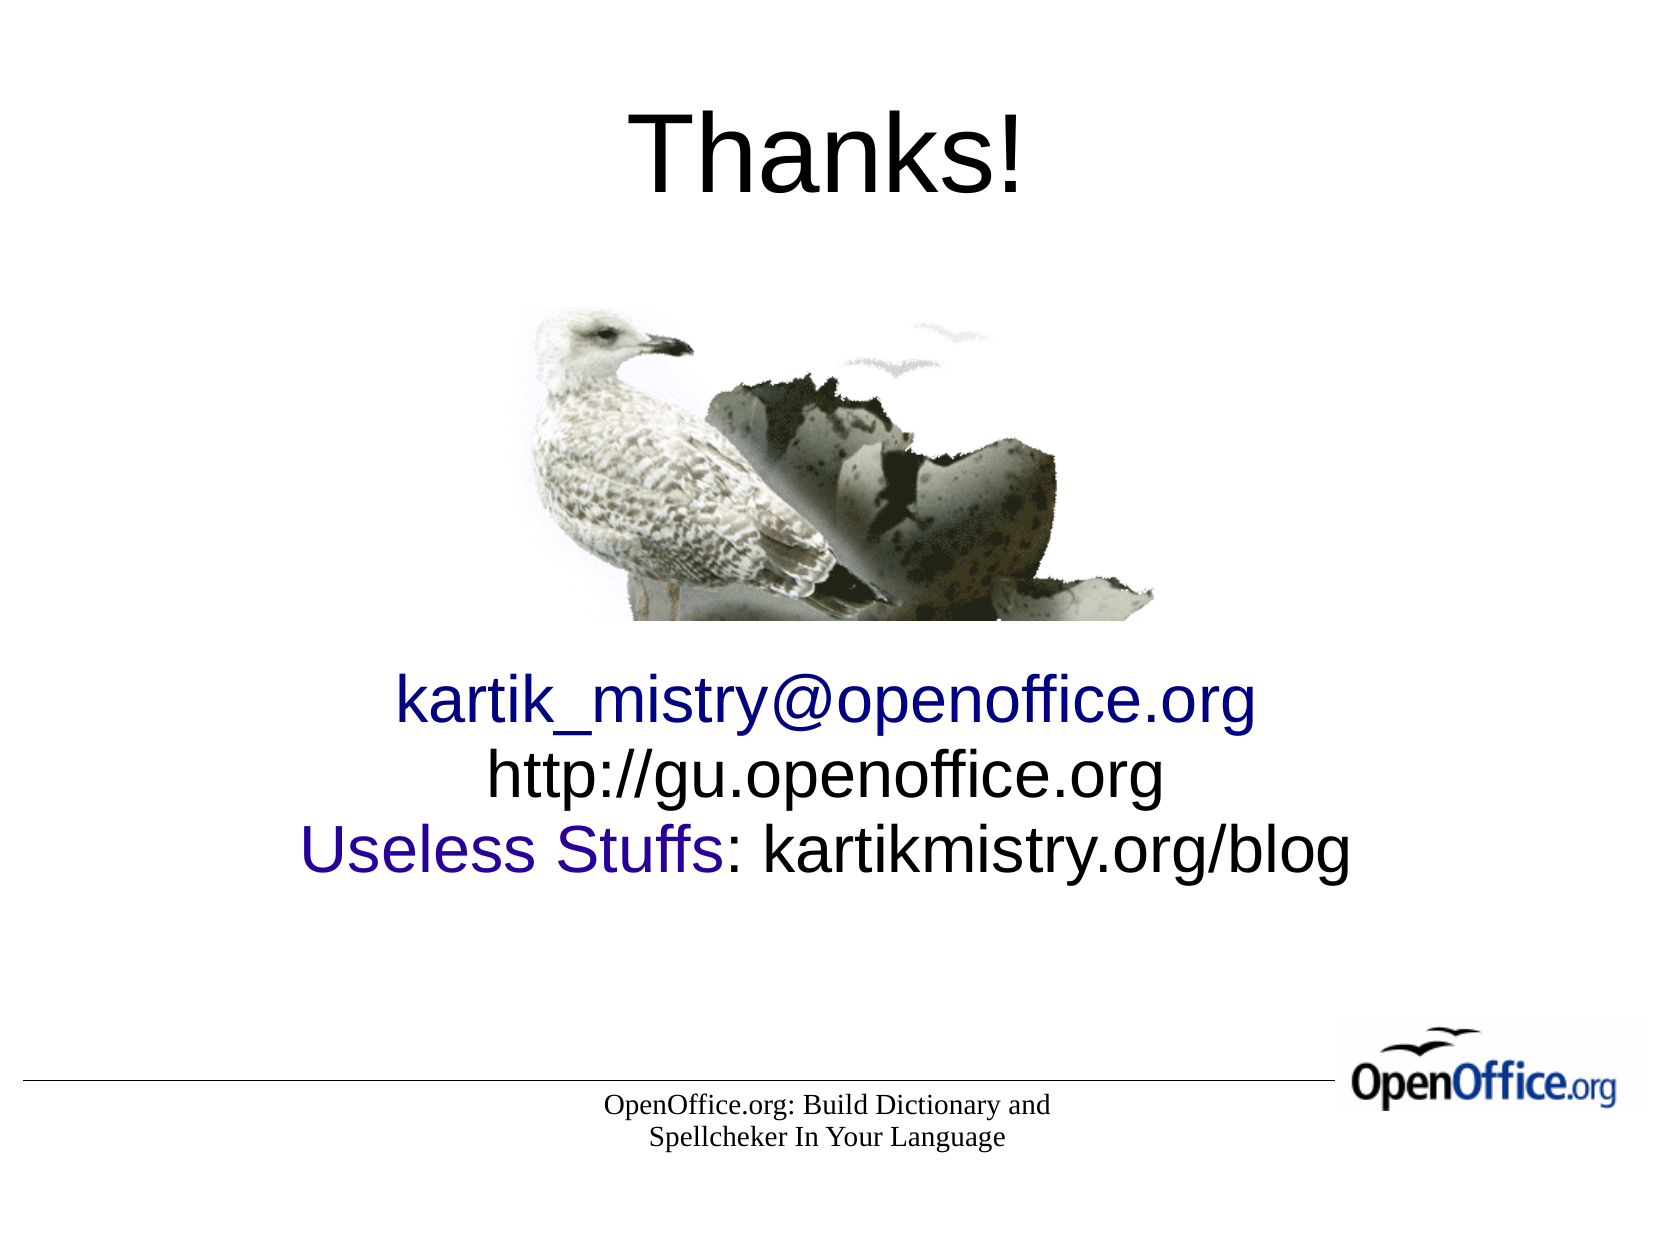

# Thanks!
kartik_mistry@openoffice.org
http://gu.openoffice.org
Useless Stuffs: kartikmistry.org/blog